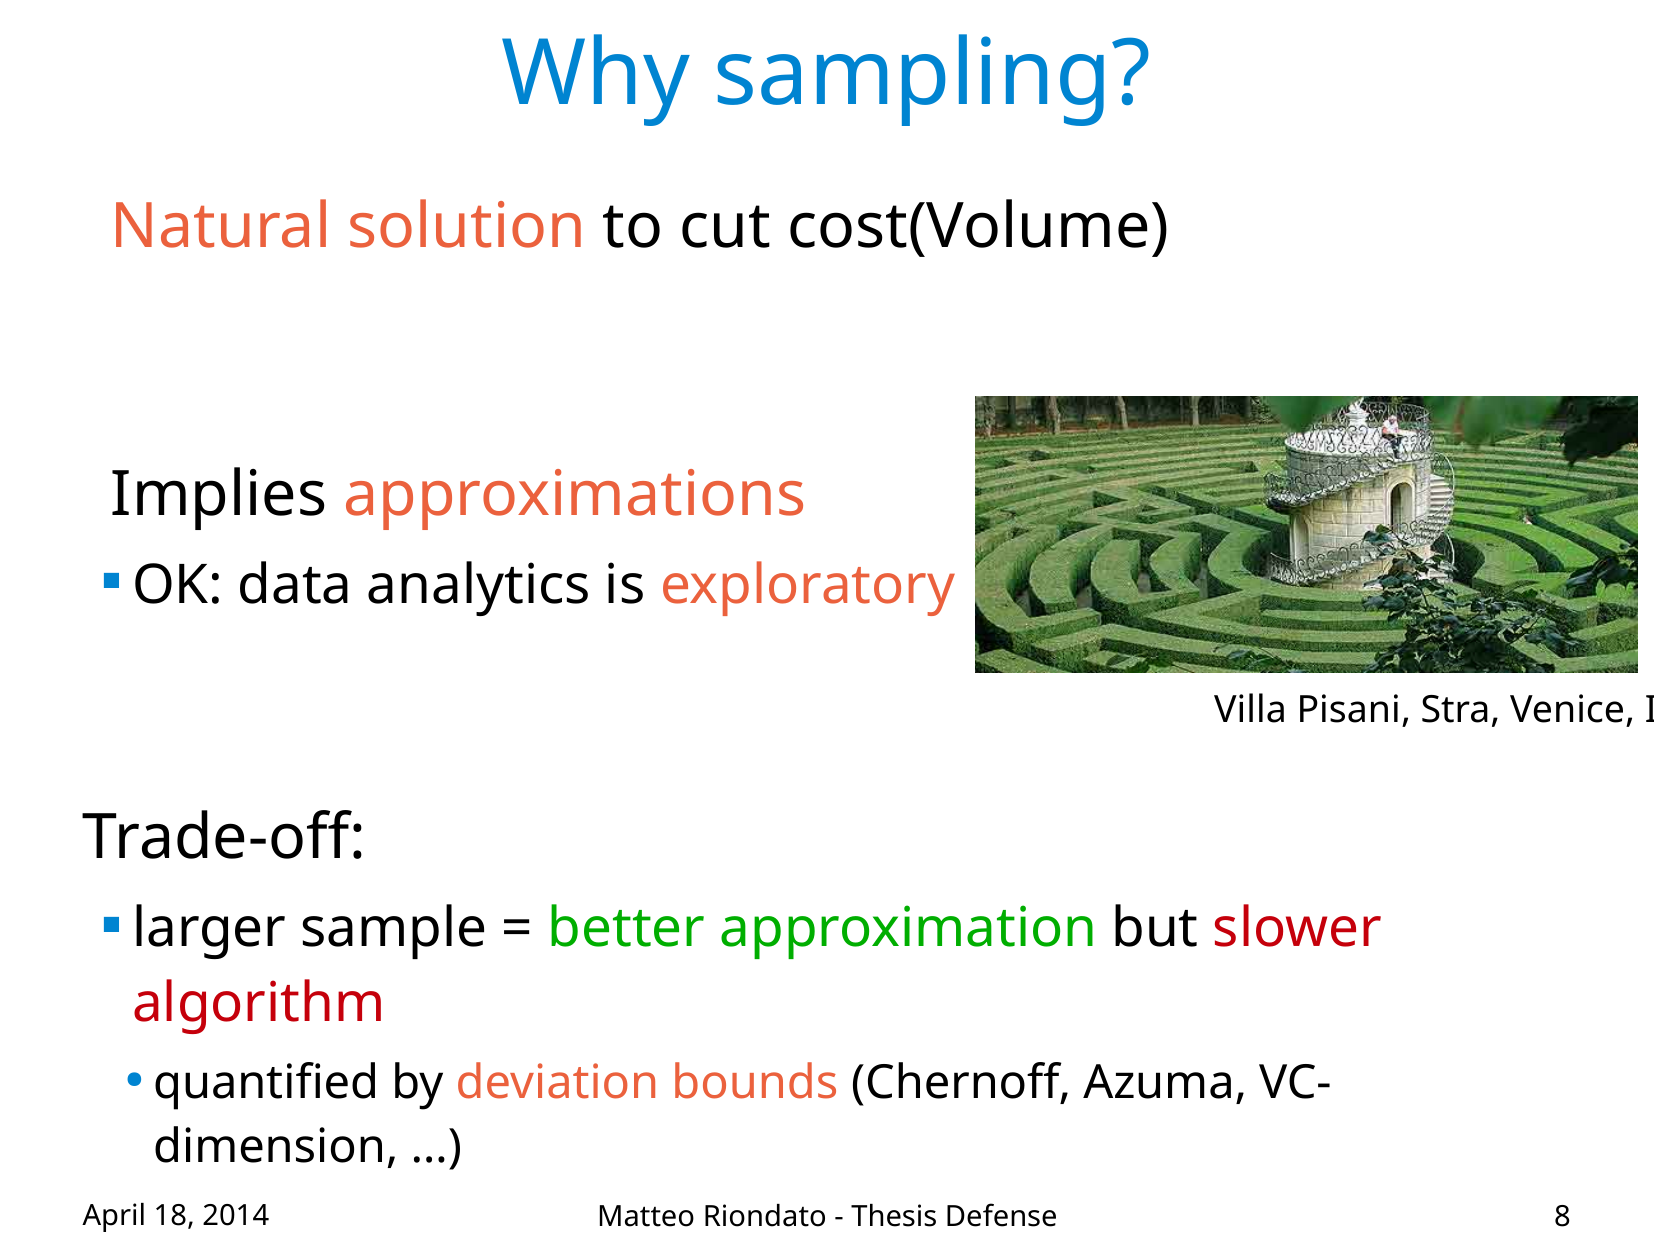

# Why sampling?
Natural solution to cut cost(Volume)
Implies approximations
OK: data analytics is exploratory
Trade-off:
larger sample = better approximation but slower algorithm
quantified by deviation bounds (Chernoff, Azuma, VC-dimension, …)
Villa Pisani, Stra, Venice, Italy
April 18, 2014
Matteo Riondato - Thesis Defense
8